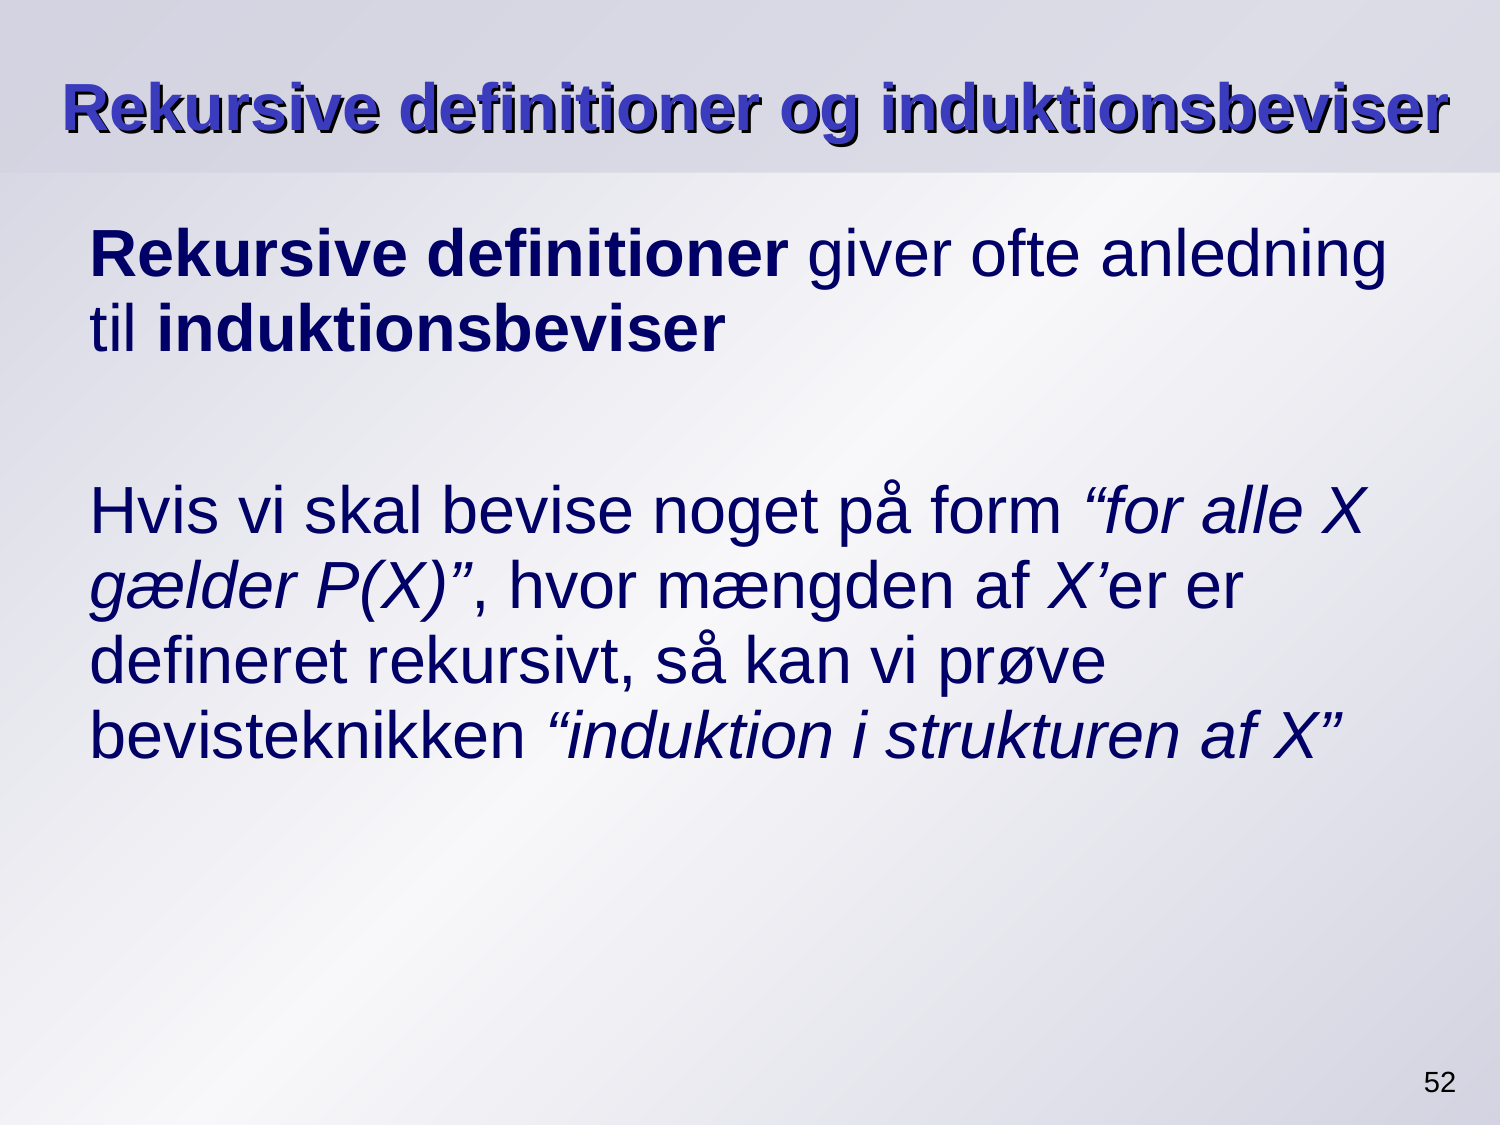

# Rekursive definitioner og induktionsbeviser
Rekursive definitioner giver ofte anledning til induktionsbeviser
Hvis vi skal bevise noget på form “for alle X gælder P(X)”, hvor mængden af X’er er defineret rekursivt, så kan vi prøve bevisteknikken “induktion i strukturen af X”
52